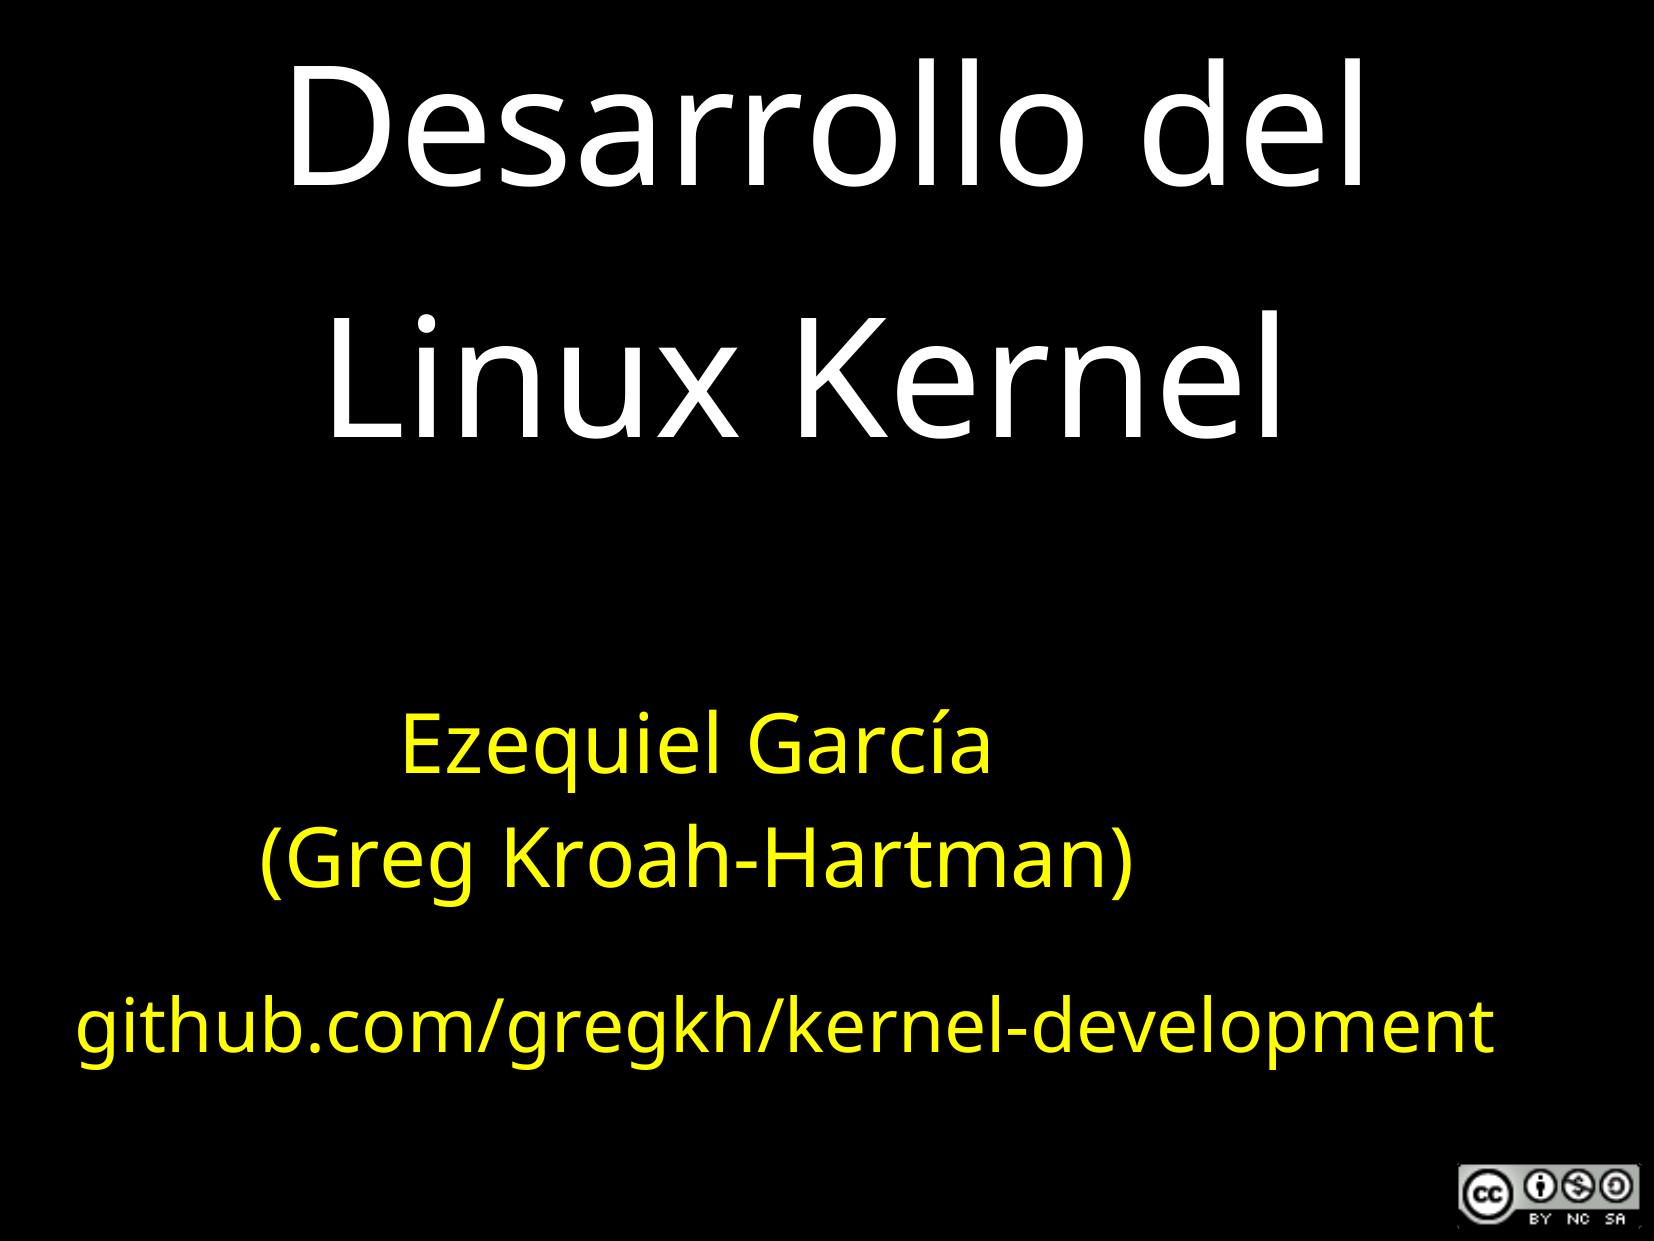

Desarrollo del
Linux Kernel
Ezequiel García
(Greg Kroah-Hartman)
github.com/gregkh/kernel-development